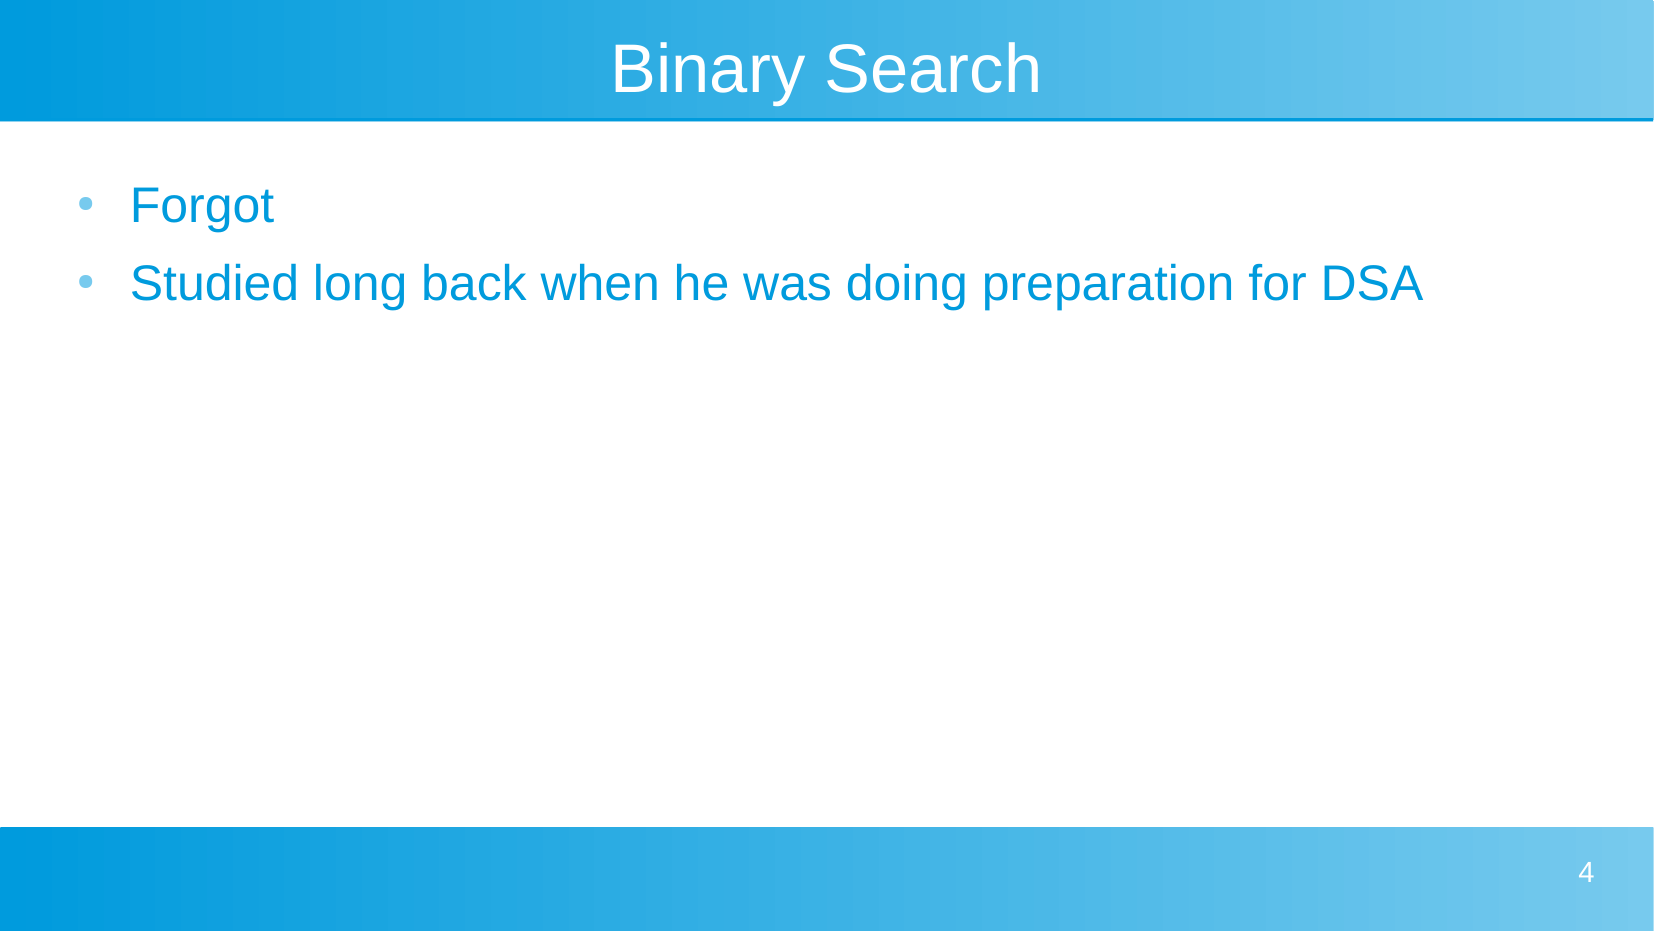

# Binary Search
Forgot
Studied long back when he was doing preparation for DSA
4